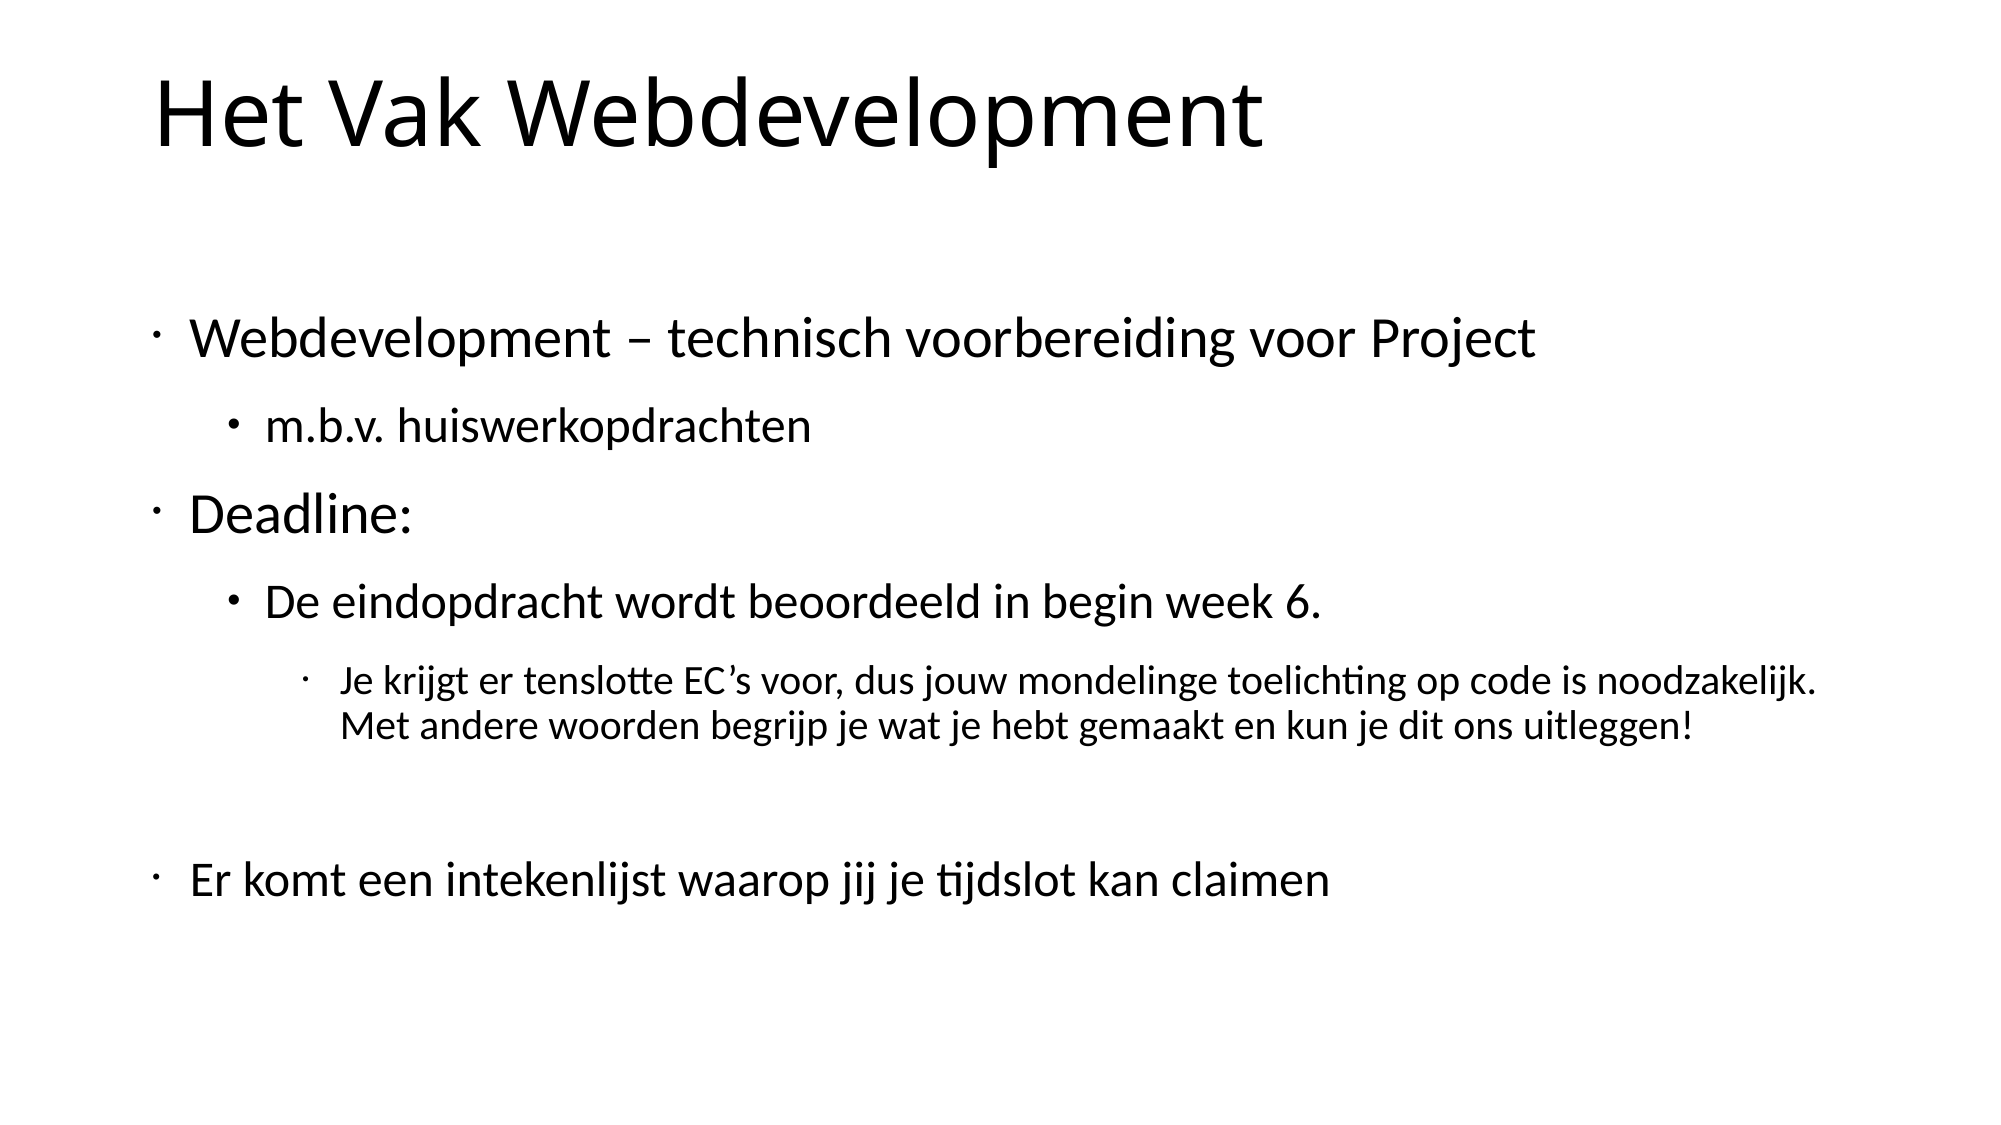

# Het Vak Webdevelopment
Webdevelopment – technisch voorbereiding voor Project
m.b.v. huiswerkopdrachten
Deadline:
De eindopdracht wordt beoordeeld in begin week 6.
Je krijgt er tenslotte EC’s voor, dus jouw mondelinge toelichting op code is noodzakelijk. Met andere woorden begrijp je wat je hebt gemaakt en kun je dit ons uitleggen!
Er komt een intekenlijst waarop jij je tijdslot kan claimen